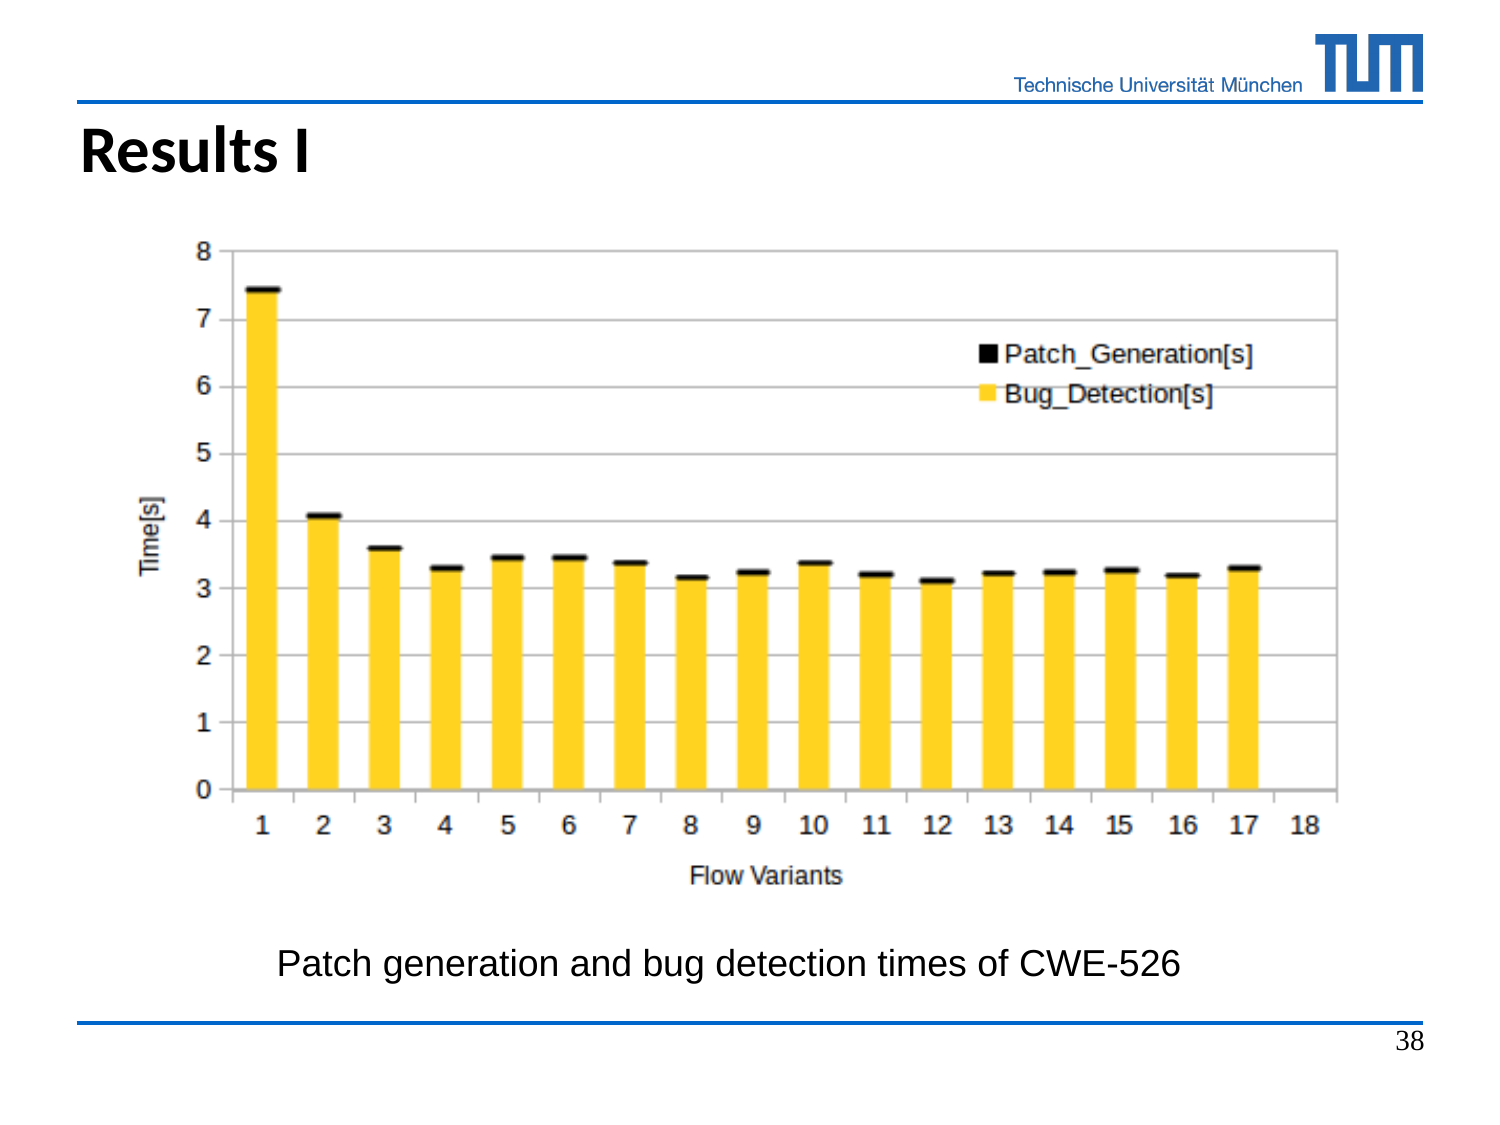

# Results I
Patch generation and bug detection times of CWE-526
38